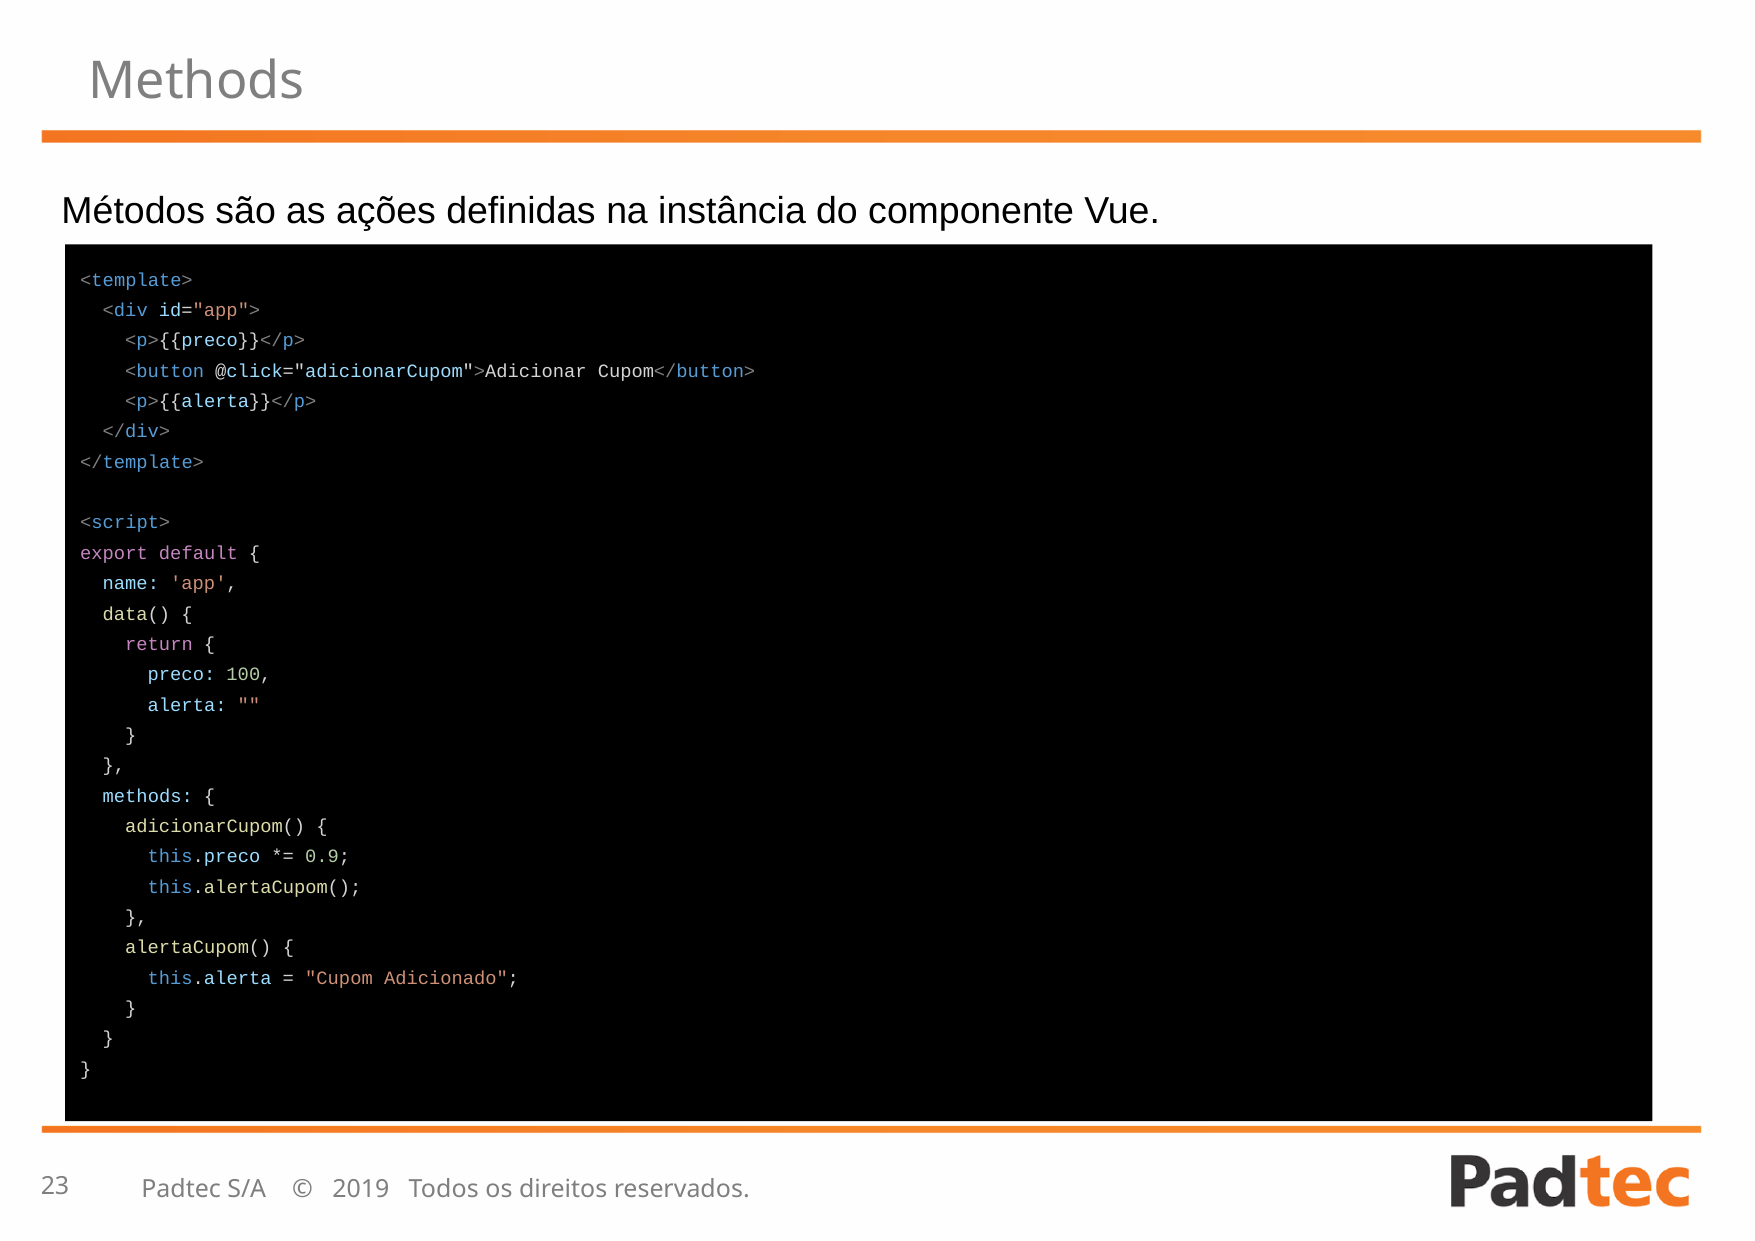

# Methods
Métodos são as ações definidas na instância do componente Vue.
<template>
 <div id="app">
 <p>{{preco}}</p>
 <button @click="adicionarCupom">Adicionar Cupom</button>
 <p>{{alerta}}</p>
 </div>
</template>
<script>
export default {
 name: 'app',
 data() {
 return {
 preco: 100,
 alerta: ""
 }
 },
 methods: {
 adicionarCupom() {
 this.preco *= 0.9;
 this.alertaCupom();
 },
 alertaCupom() {
 this.alerta = "Cupom Adicionado";
 }
 }
}